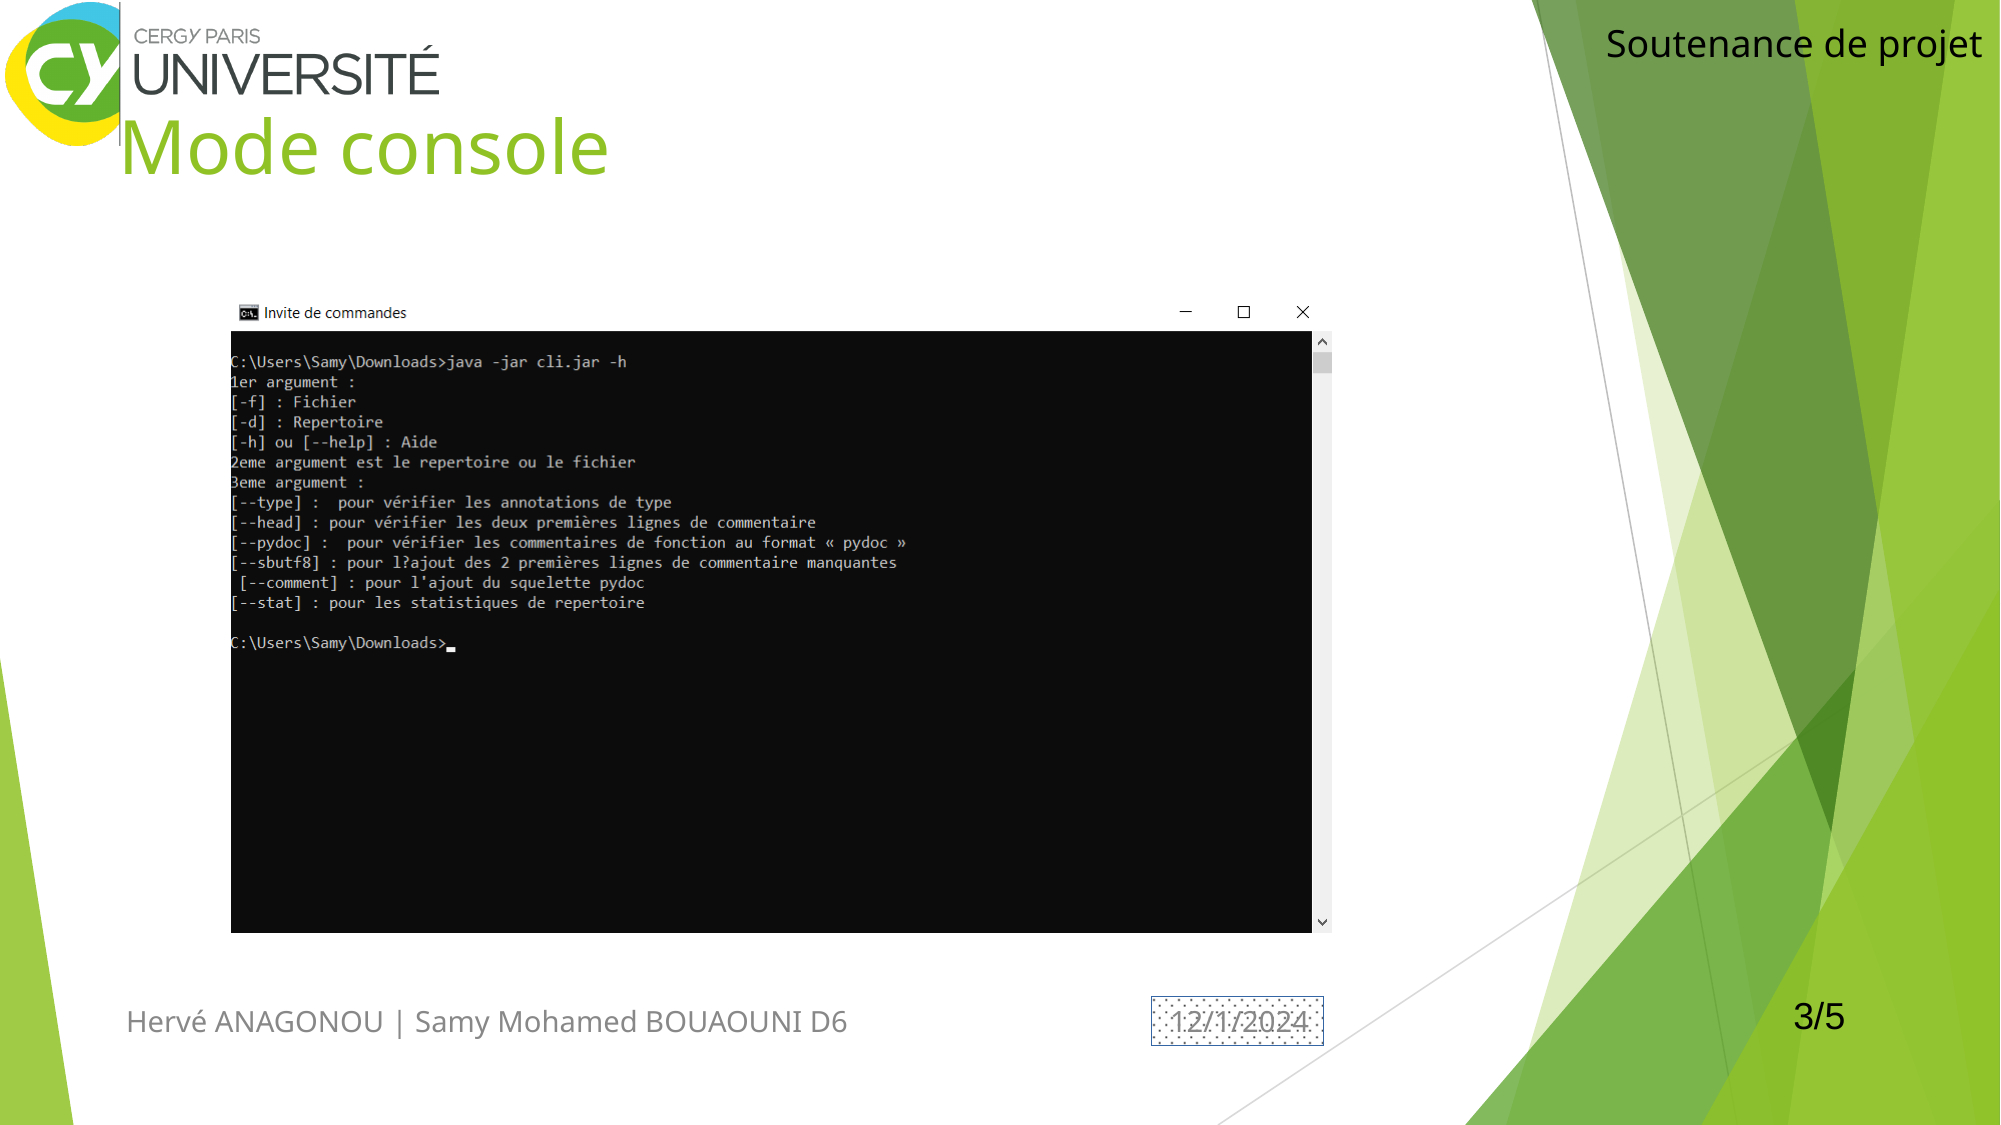

Soutenance de projet
# Mode console
3/5
Hervé ANAGONOU | Samy Mohamed BOUAOUNI D6
12/1/2024